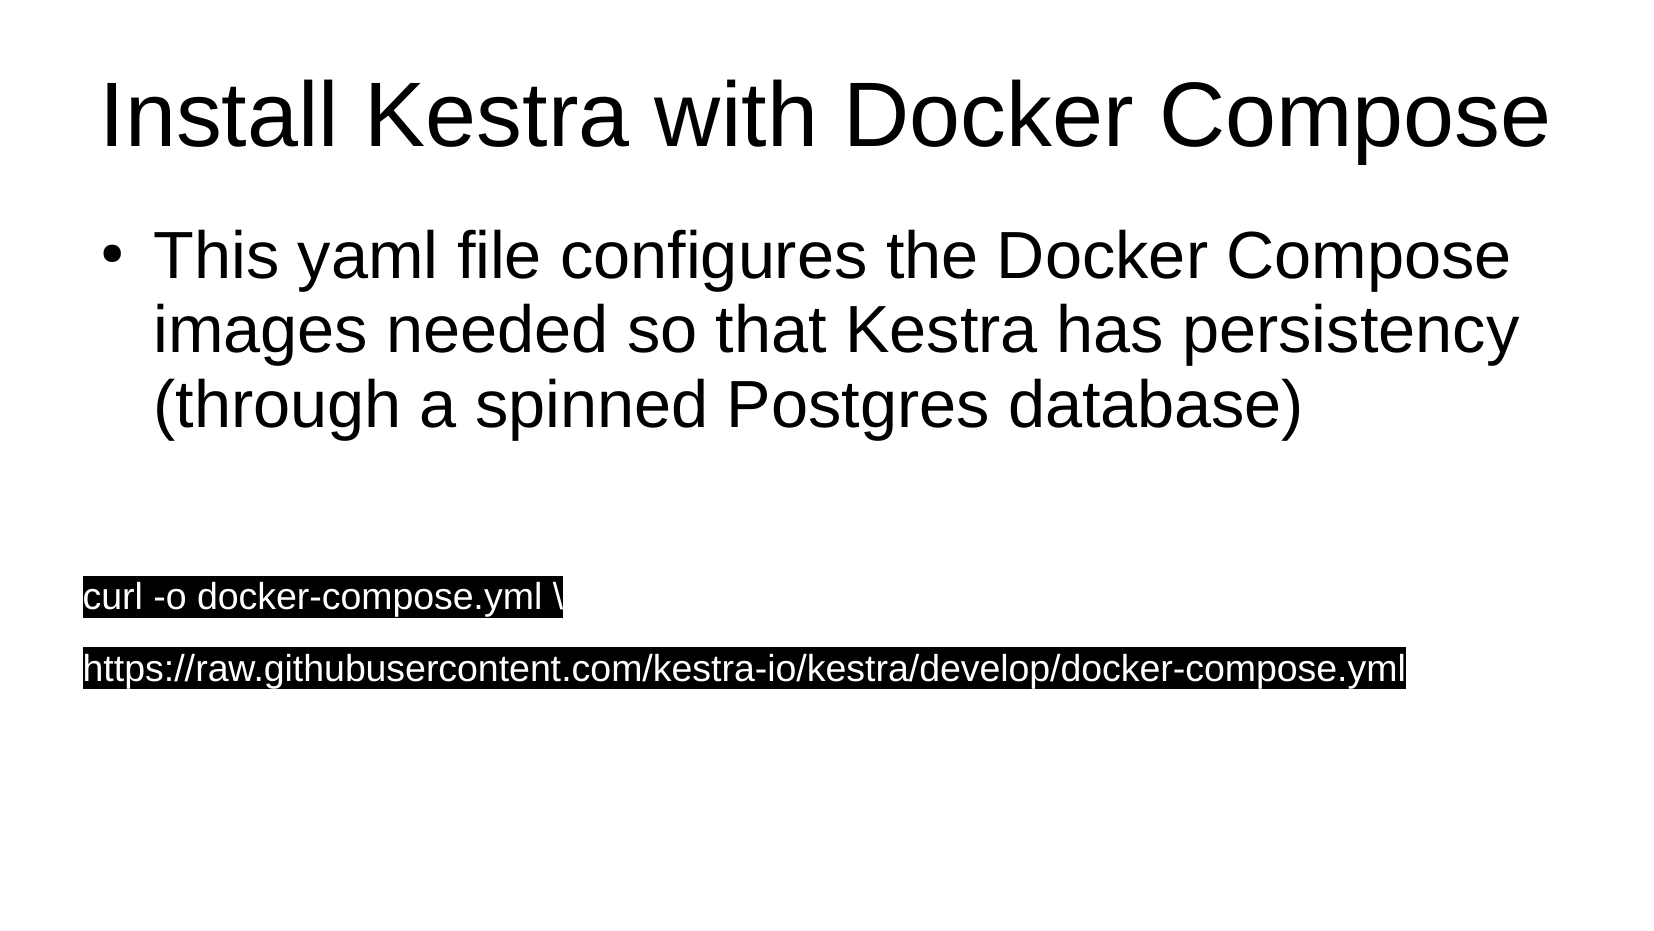

# Install Kestra with Docker Compose
This yaml file configures the Docker Compose images needed so that Kestra has persistency (through a spinned Postgres database)
curl -o docker-compose.yml \
https://raw.githubusercontent.com/kestra-io/kestra/develop/docker-compose.yml